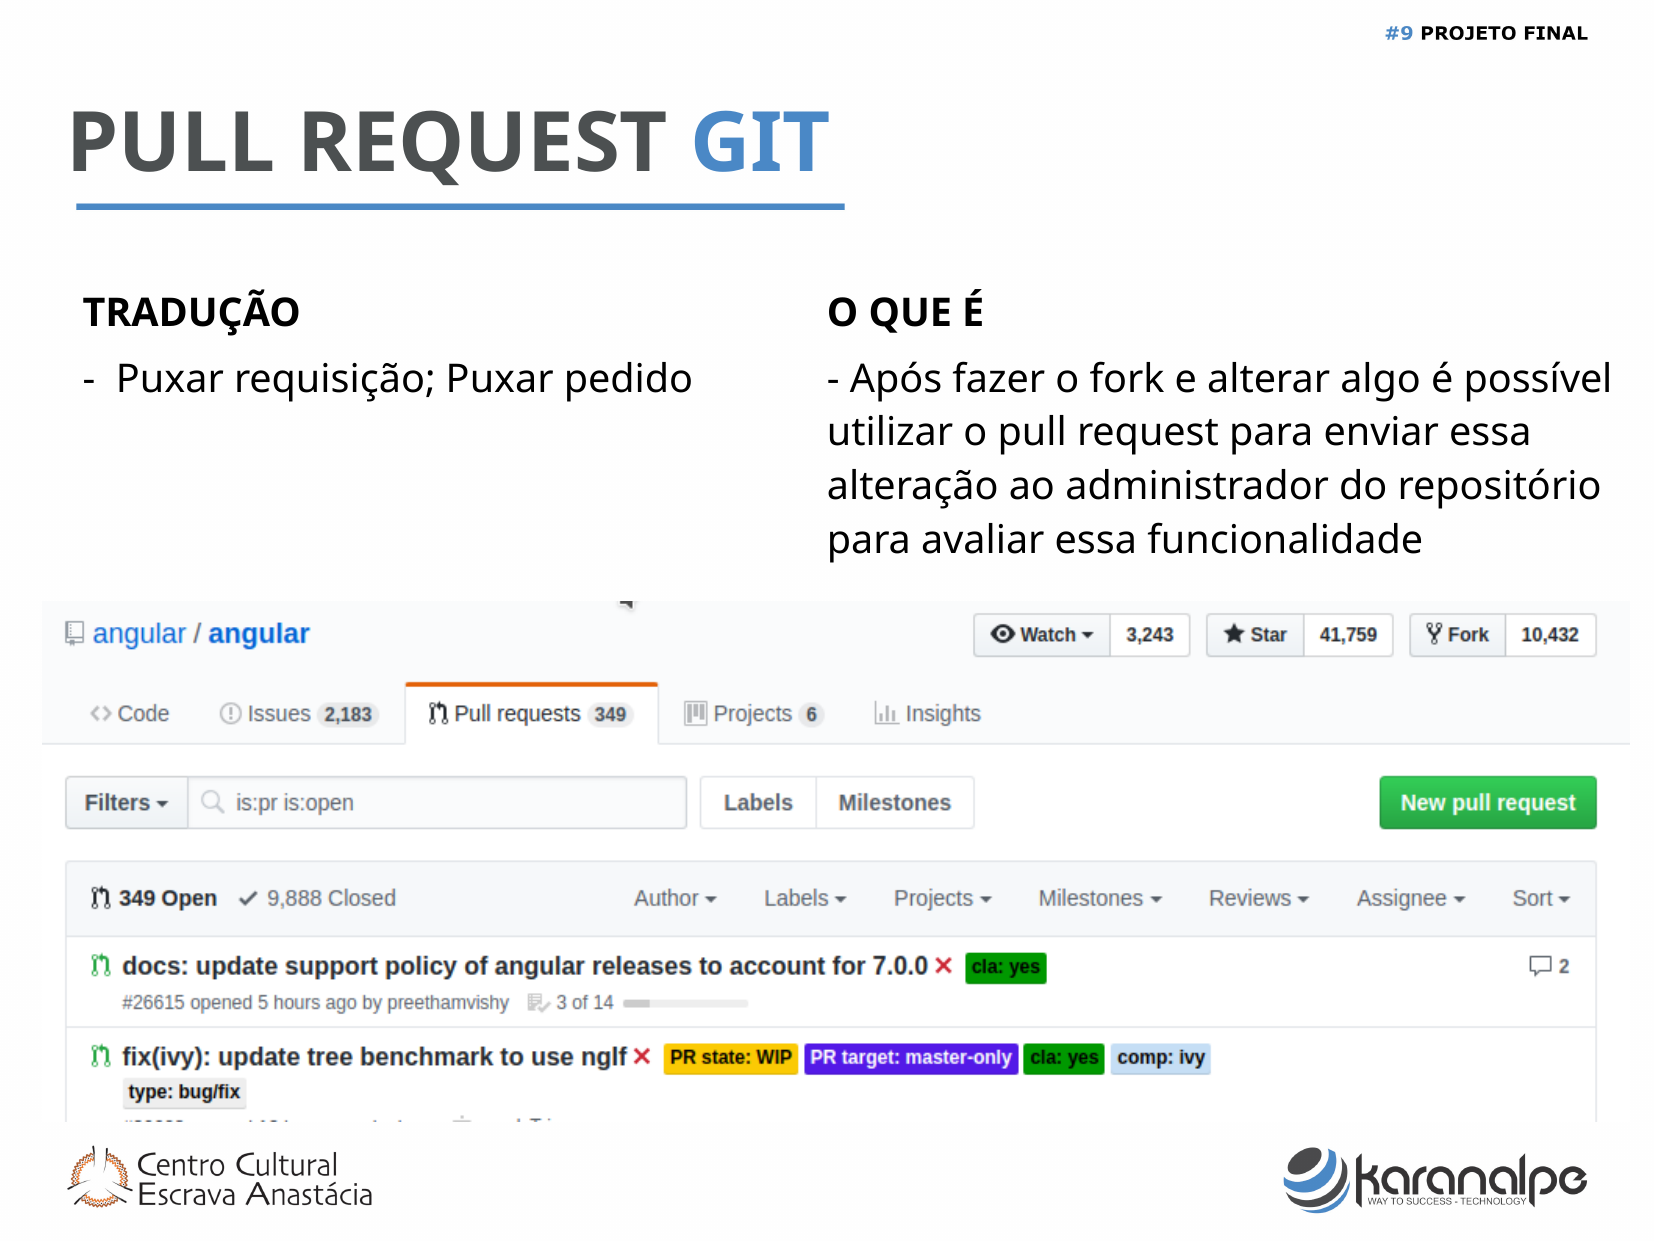

# PULL REQUEST GIT
TRADUÇÃO
- Puxar requisição; Puxar pedido
O QUE É
- Após fazer o fork e alterar algo é possível utilizar o pull request para enviar essa alteração ao administrador do repositório para avaliar essa funcionalidade